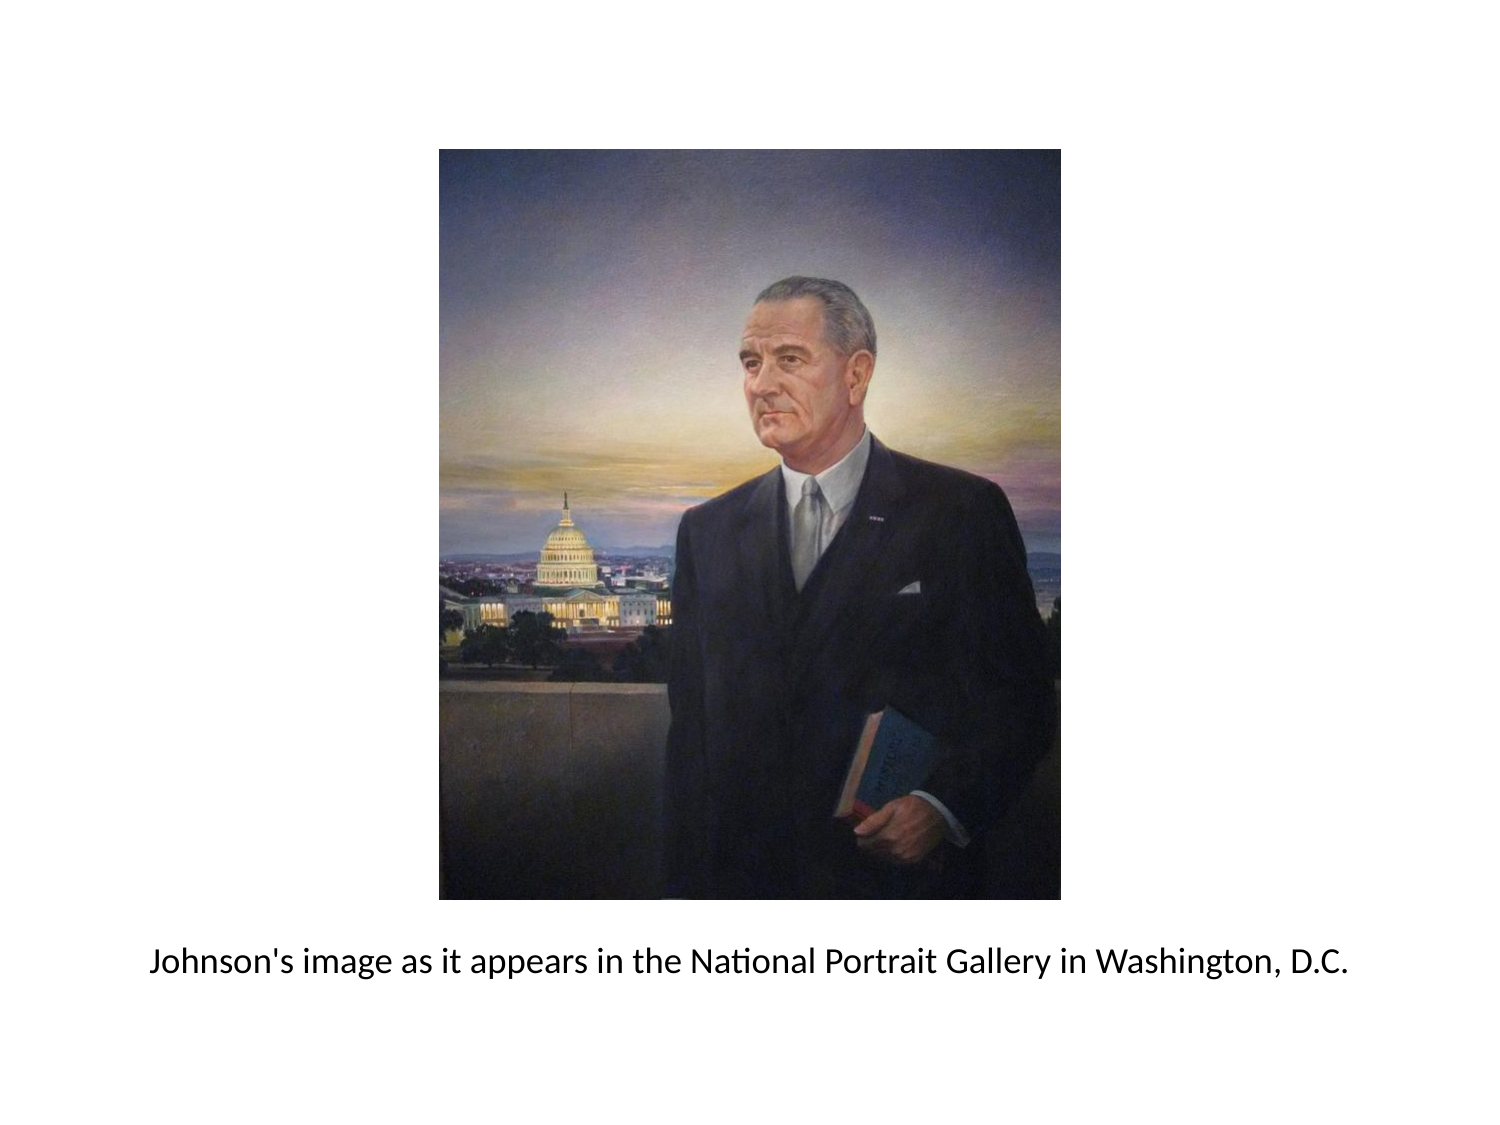

Johnson's image as it appears in the National Portrait Gallery in Washington, D.C.